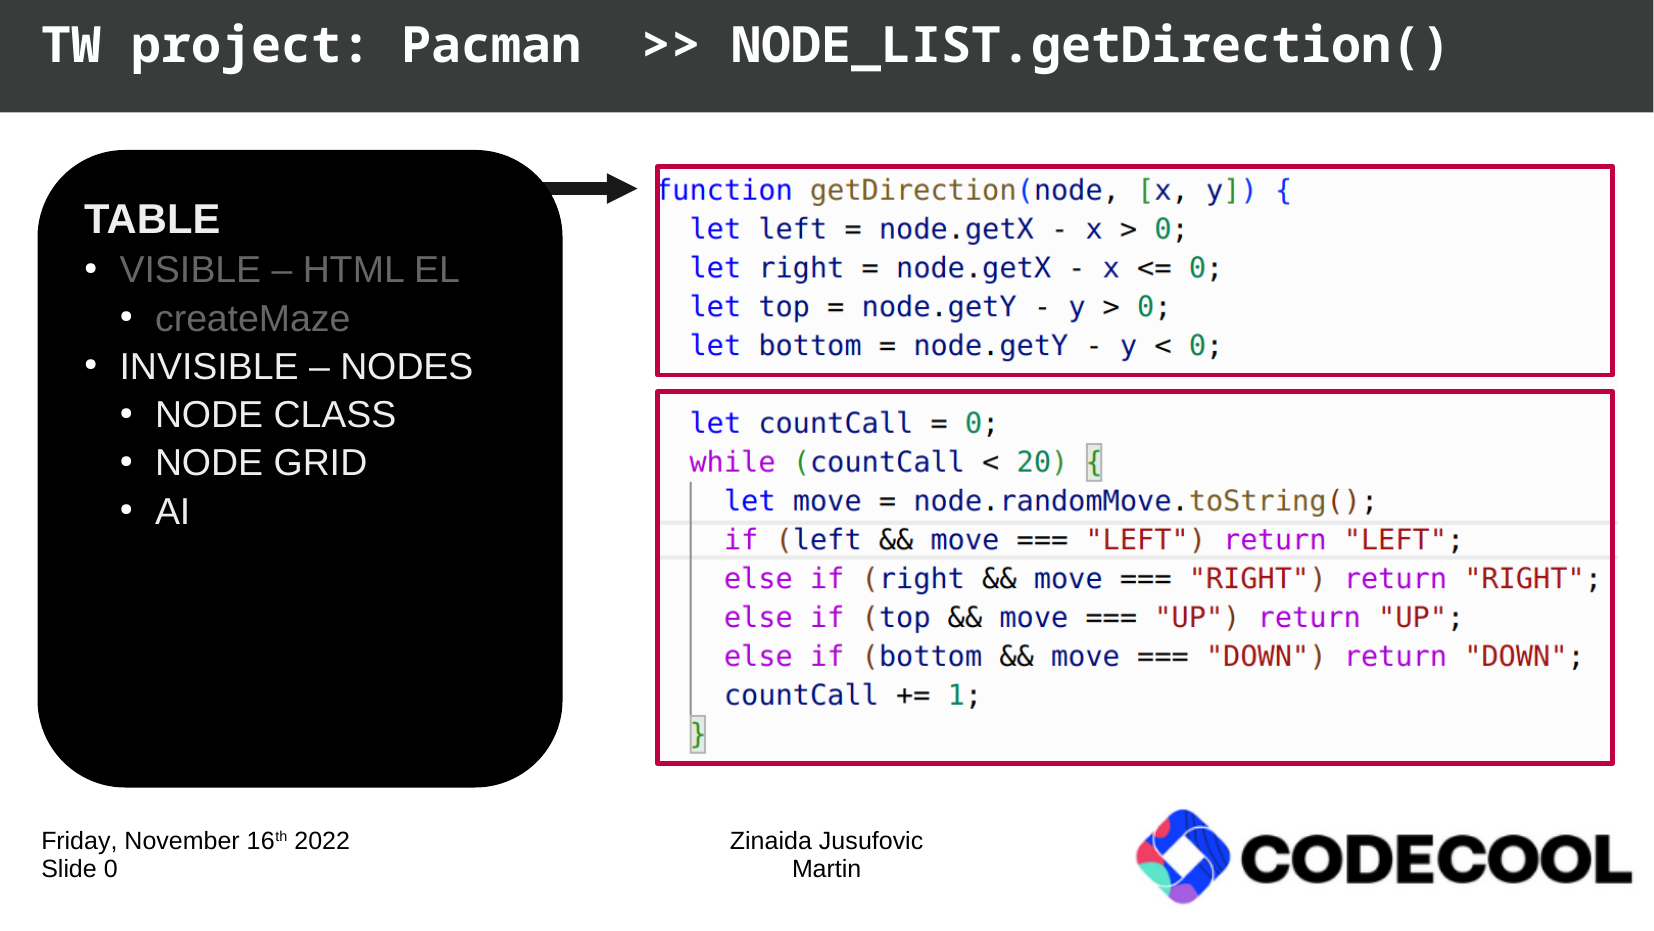

# TW project: Pacman >> NODE_LIST.getDirection()
TABLE
VISIBLE – HTML EL
createMaze
INVISIBLE – NODES
NODE CLASS
NODE GRID
AI
Friday, November 16th 2022
Slide 0
Zinaida Jusufovic
Martin